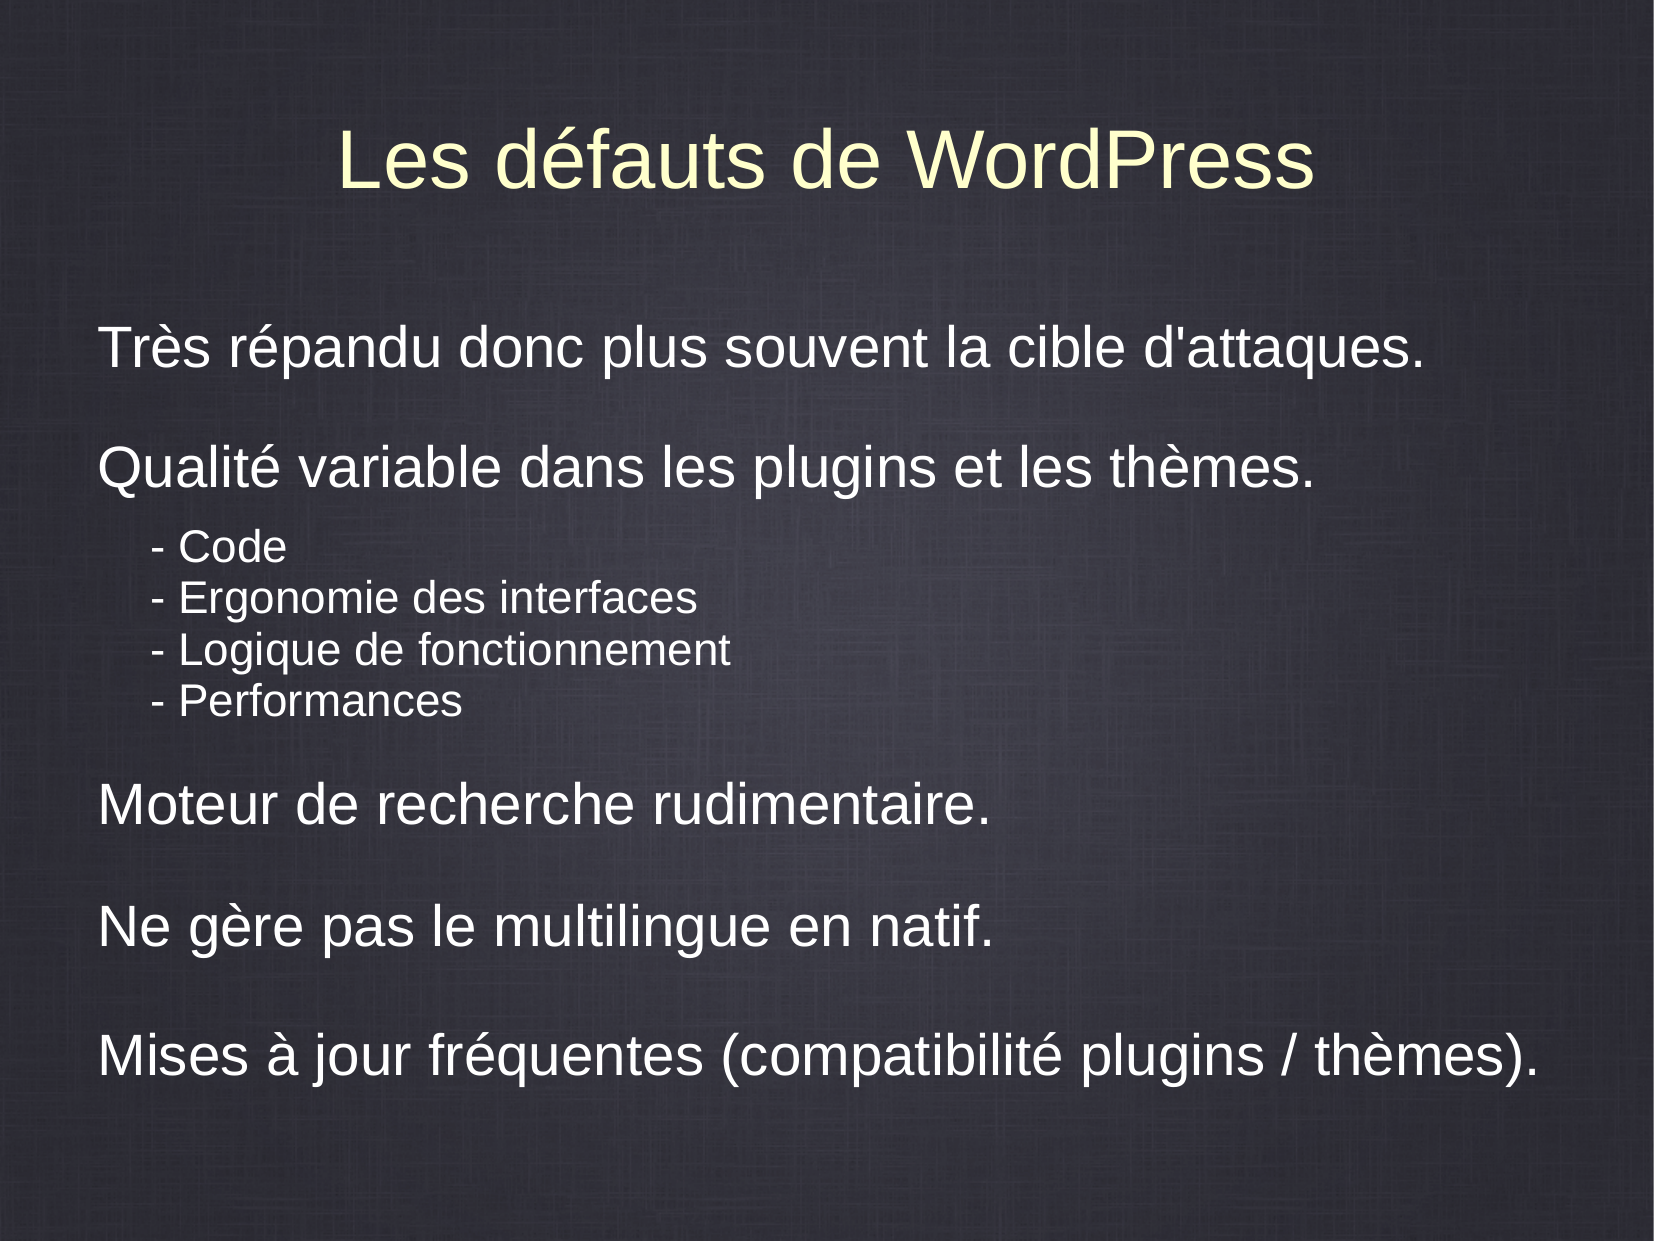

Les défauts de WordPress
Très répandu donc plus souvent la cible d'attaques.
Qualité variable dans les plugins et les thèmes.
- Code
- Ergonomie des interfaces
- Logique de fonctionnement
- Performances
Moteur de recherche rudimentaire.
Ne gère pas le multilingue en natif.
Mises à jour fréquentes (compatibilité plugins / thèmes).